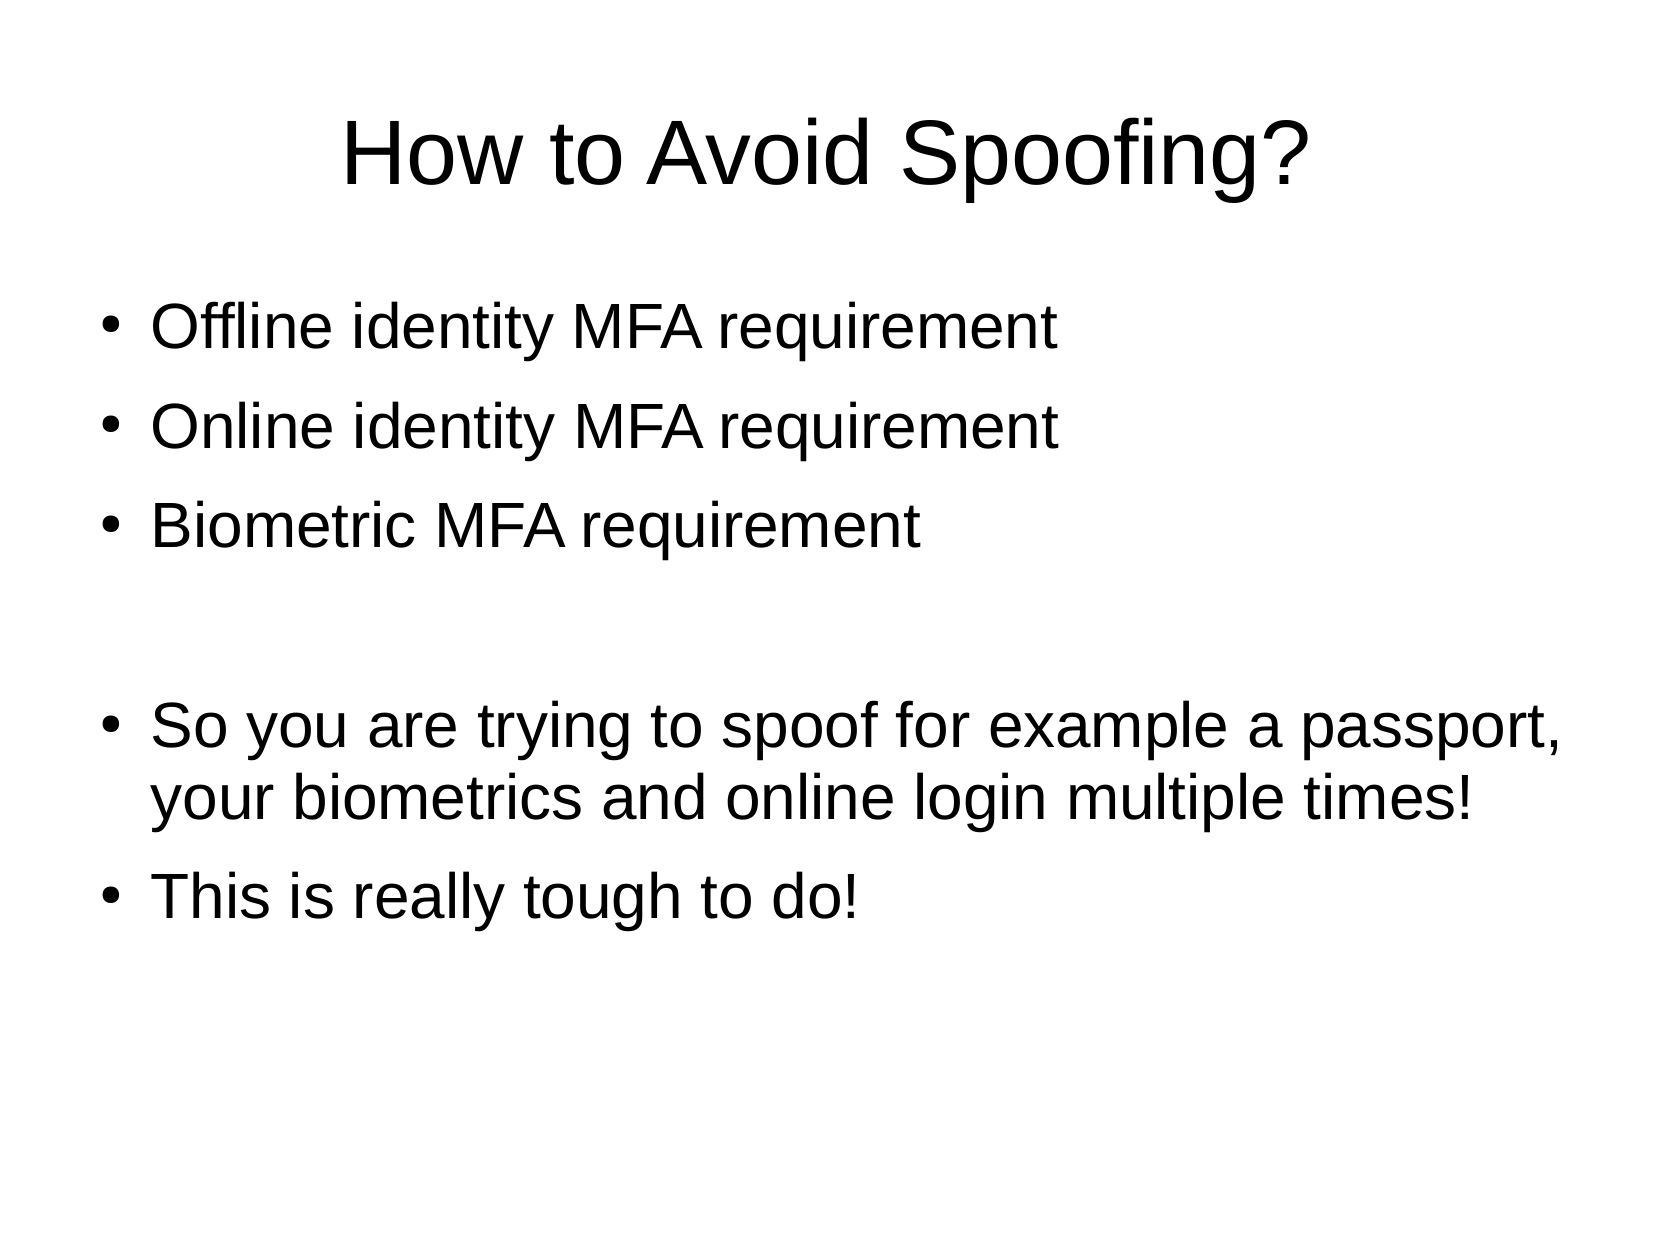

# How to Avoid Spoofing?
Offline identity MFA requirement
Online identity MFA requirement
Biometric MFA requirement
So you are trying to spoof for example a passport, your biometrics and online login multiple times!
This is really tough to do!